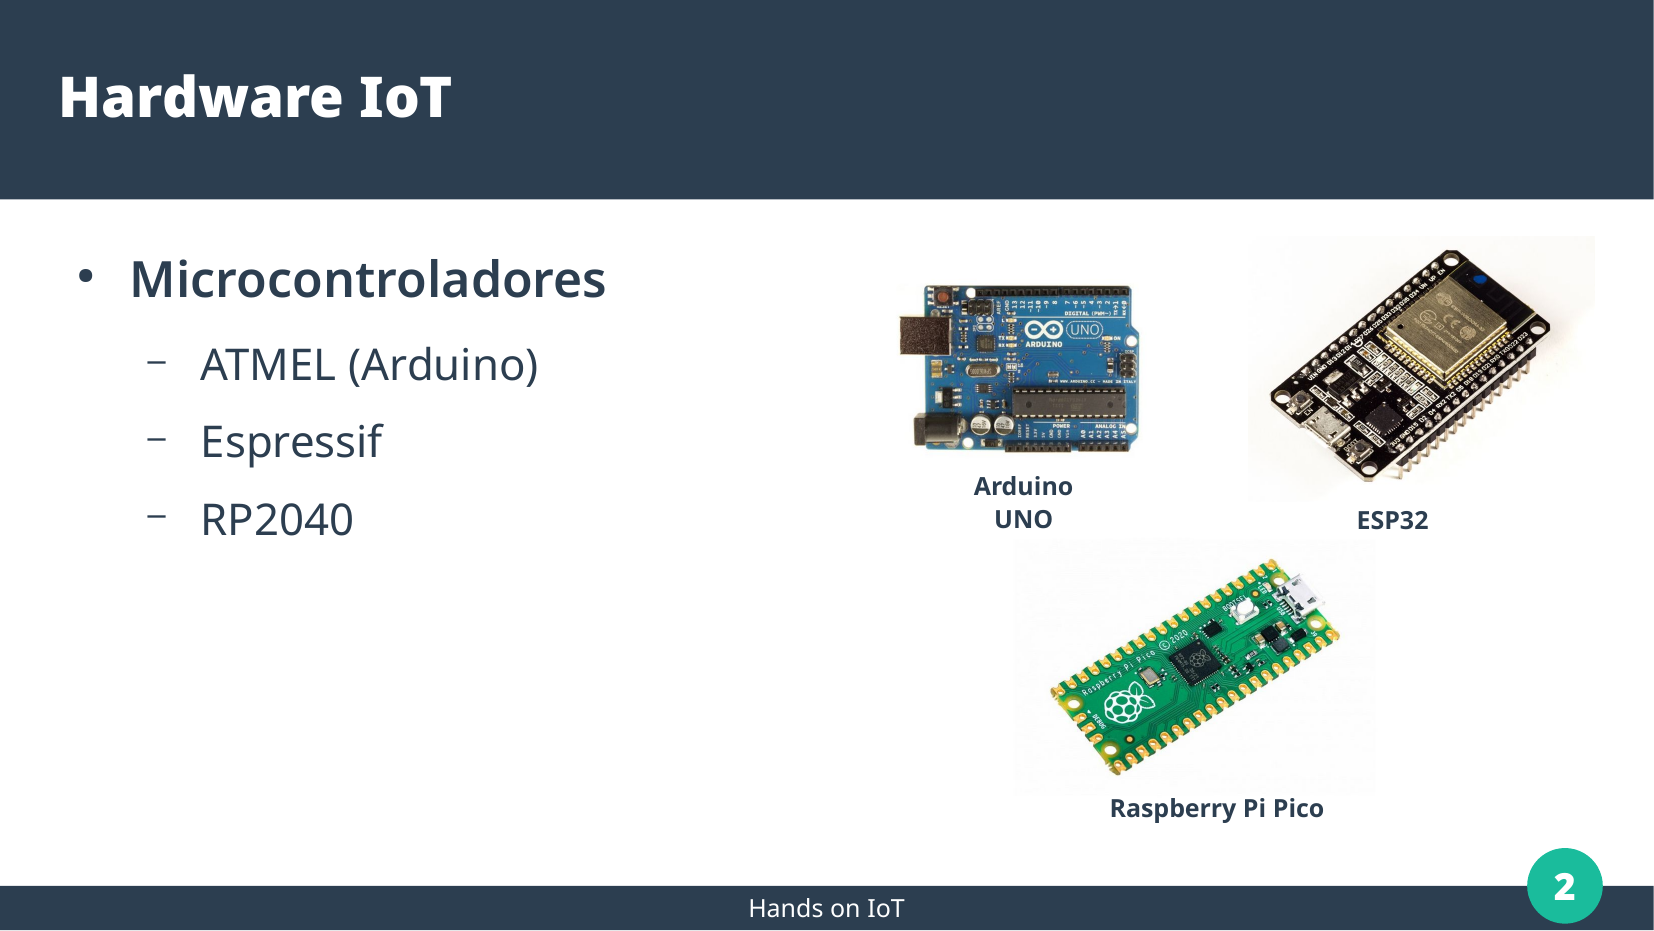

# Hardware IoT
Microcontroladores
ATMEL (Arduino)
Espressif
RP2040
Arduino UNO
ESP32
Raspberry Pi Pico
Hands on IoT